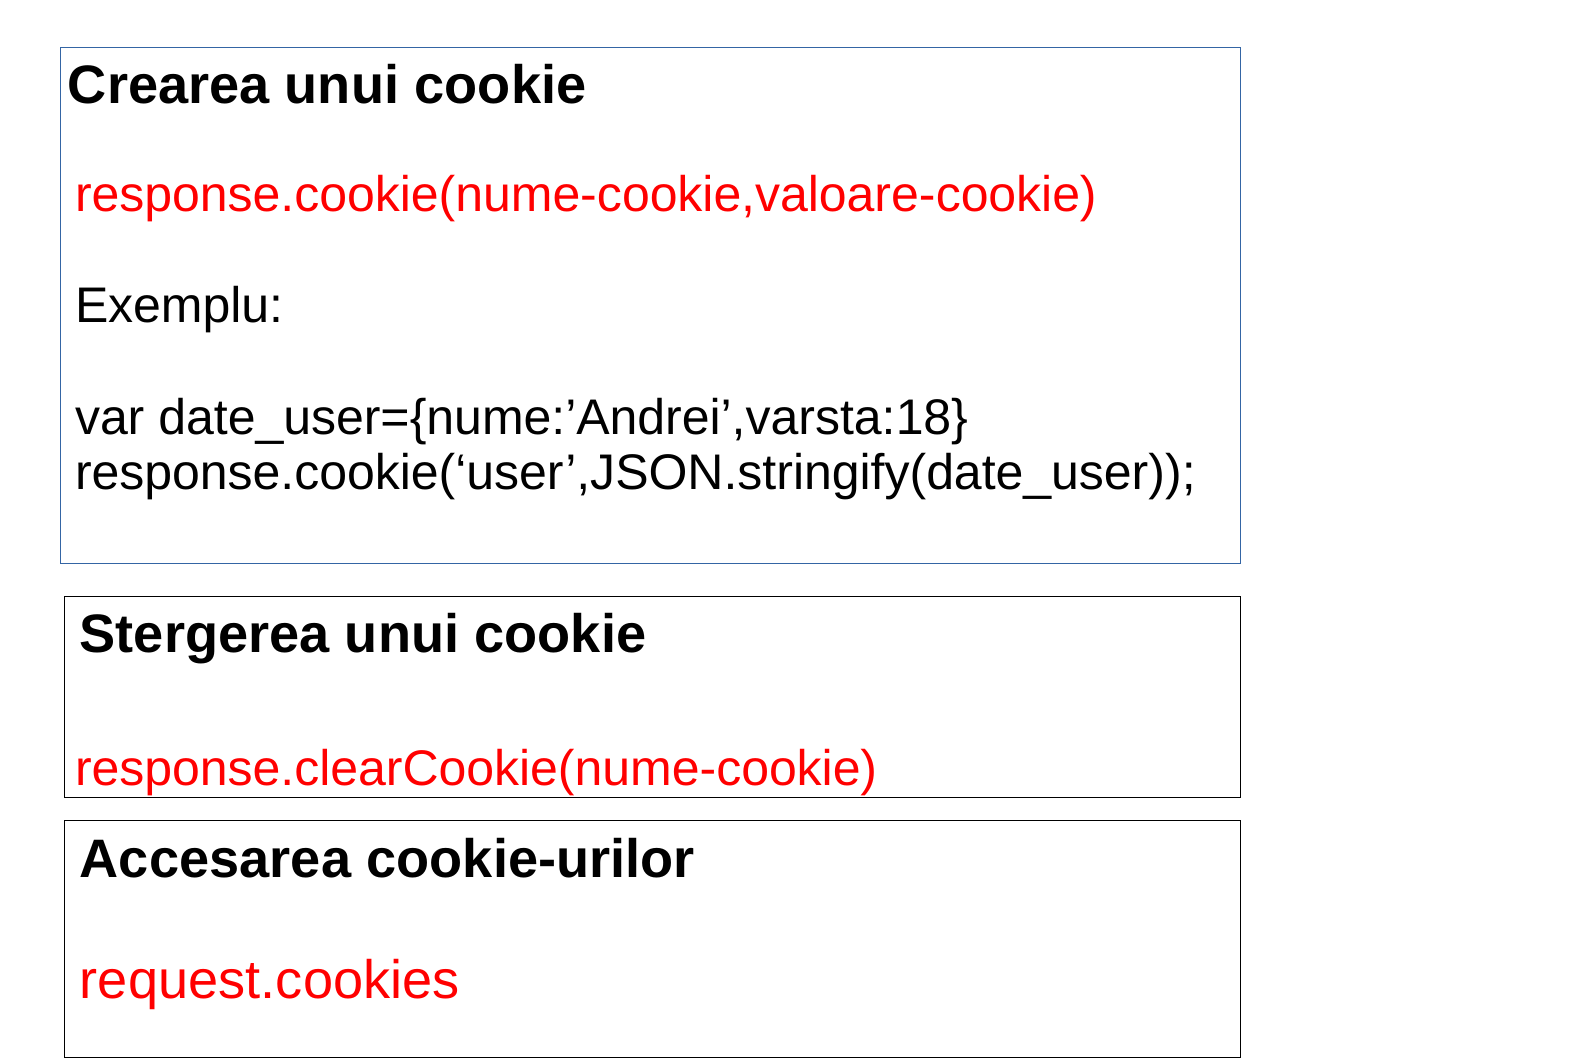

Crearea unui cookie
response.cookie(nume-cookie,valoare-cookie)
Exemplu:
var date_user={nume:’Andrei’,varsta:18}
response.cookie(‘user’,JSON.stringify(date_user));
Stergerea unui cookie
response.clearCookie(nume-cookie)
Accesarea cookie-urilor
request.cookies